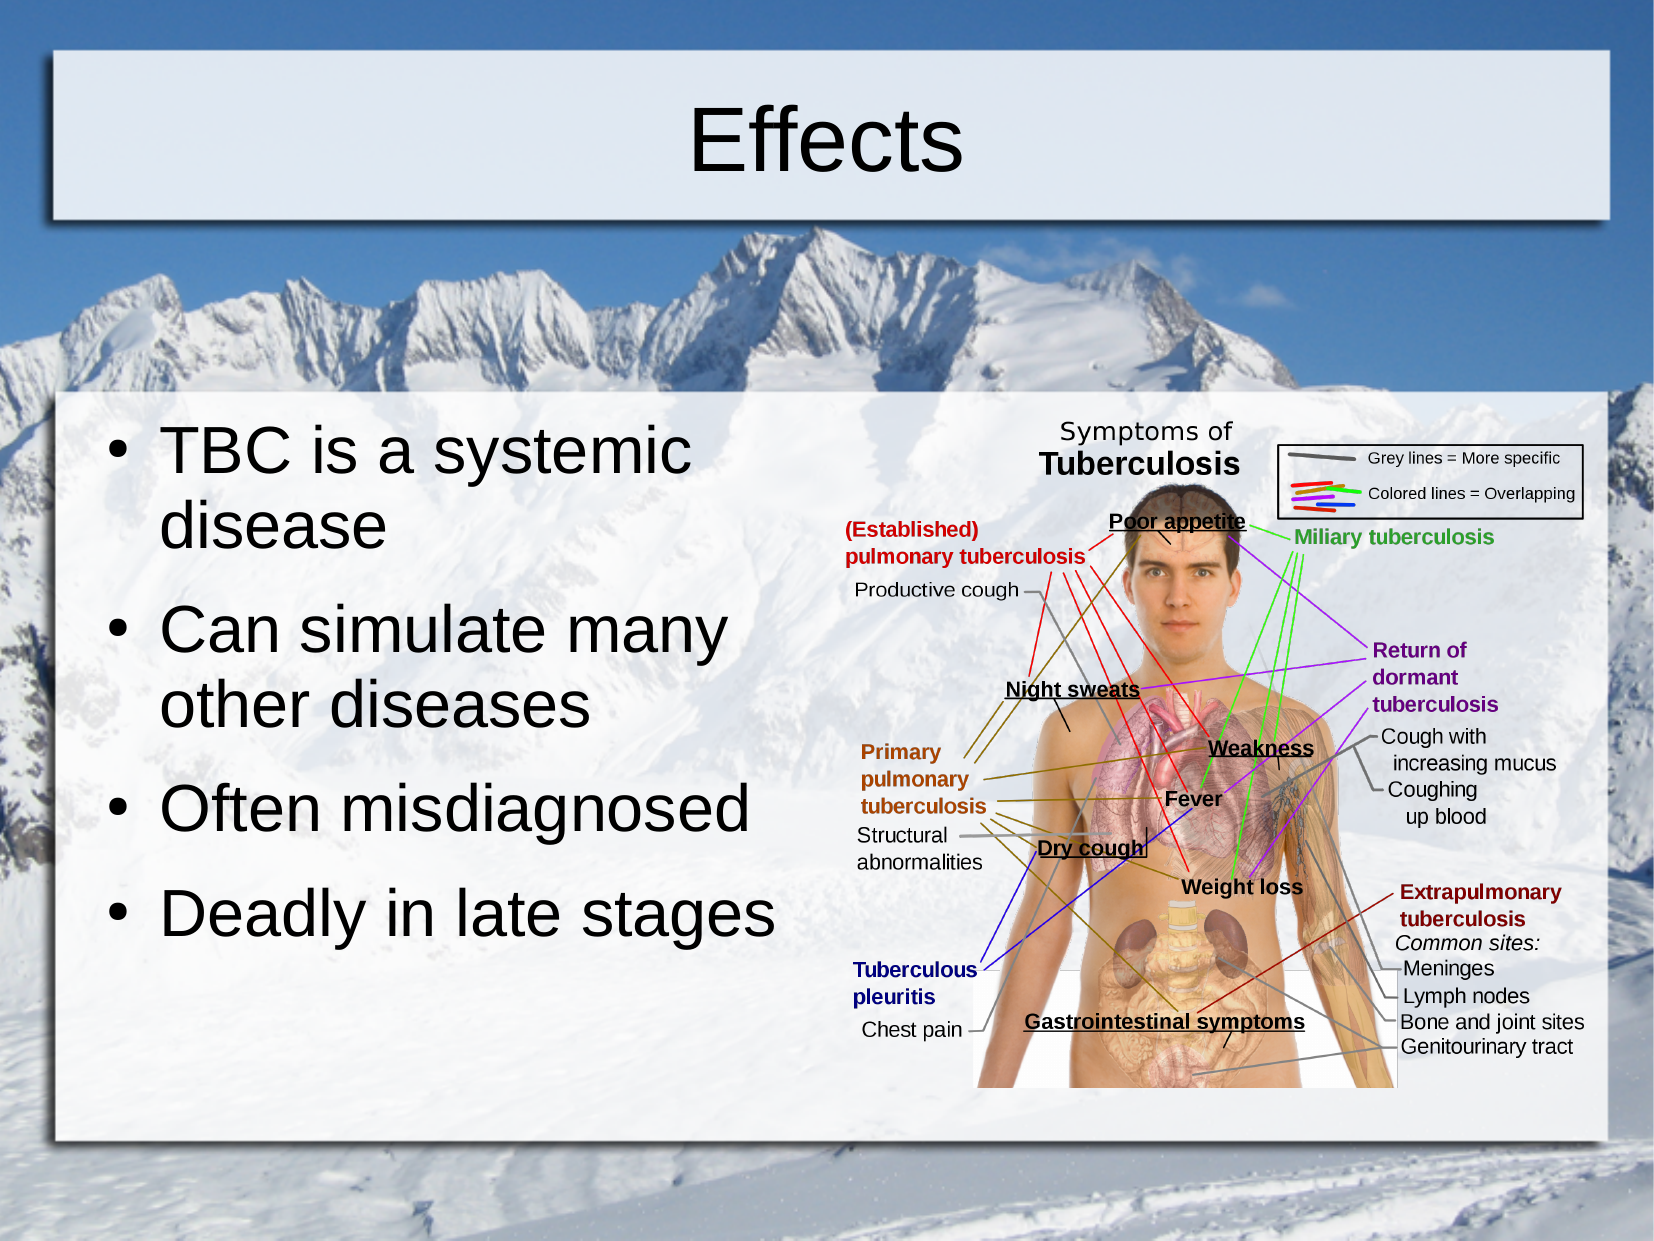

# Effects
TBC is a systemic disease
Can simulate many other diseases
Often misdiagnosed
Deadly in late stages